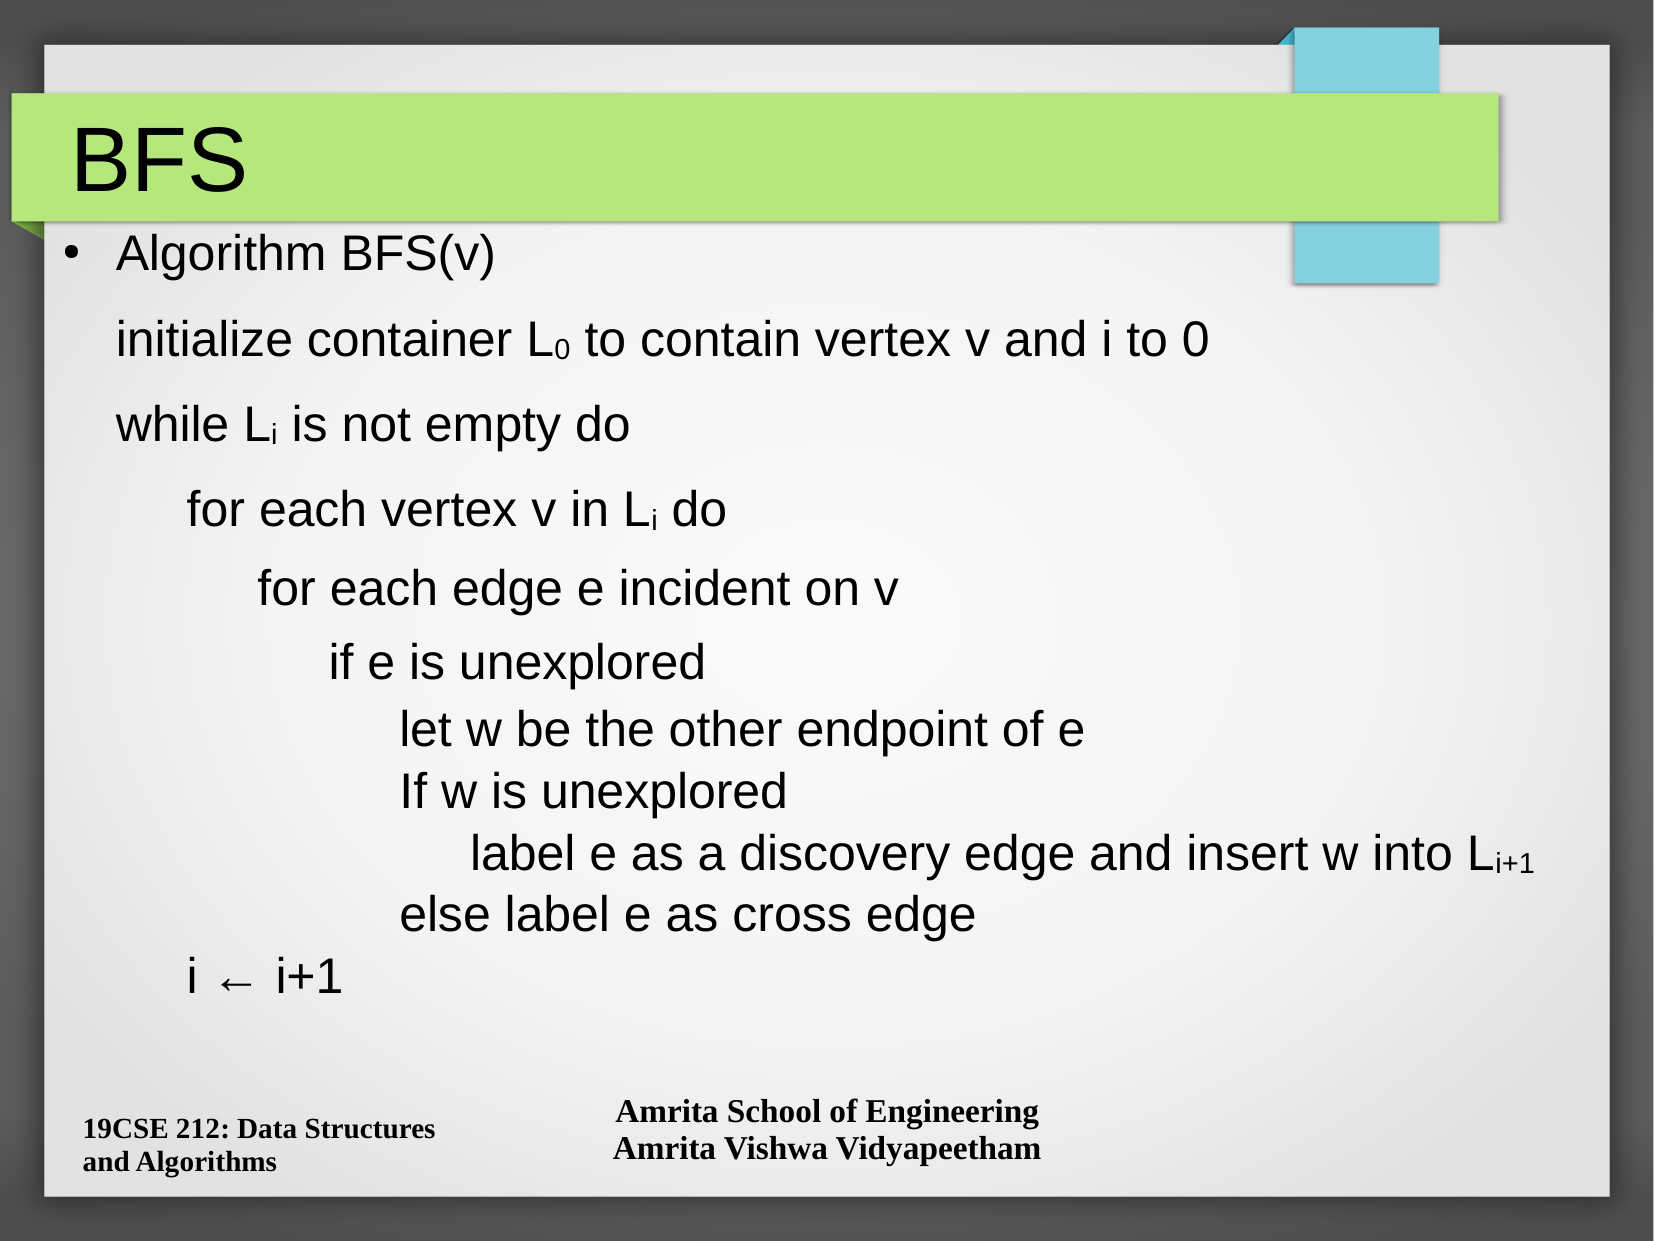

# BFS
Algorithm BFS(v)
initialize container L0 to contain vertex v and i to 0
while Li is not empty do
for each vertex v in Li do
for each edge e incident on v
if e is unexplored
let w be the other endpoint of e
If w is unexplored
label e as a discovery edge and insert w into Li+1
else label e as cross edge
i ← i+1